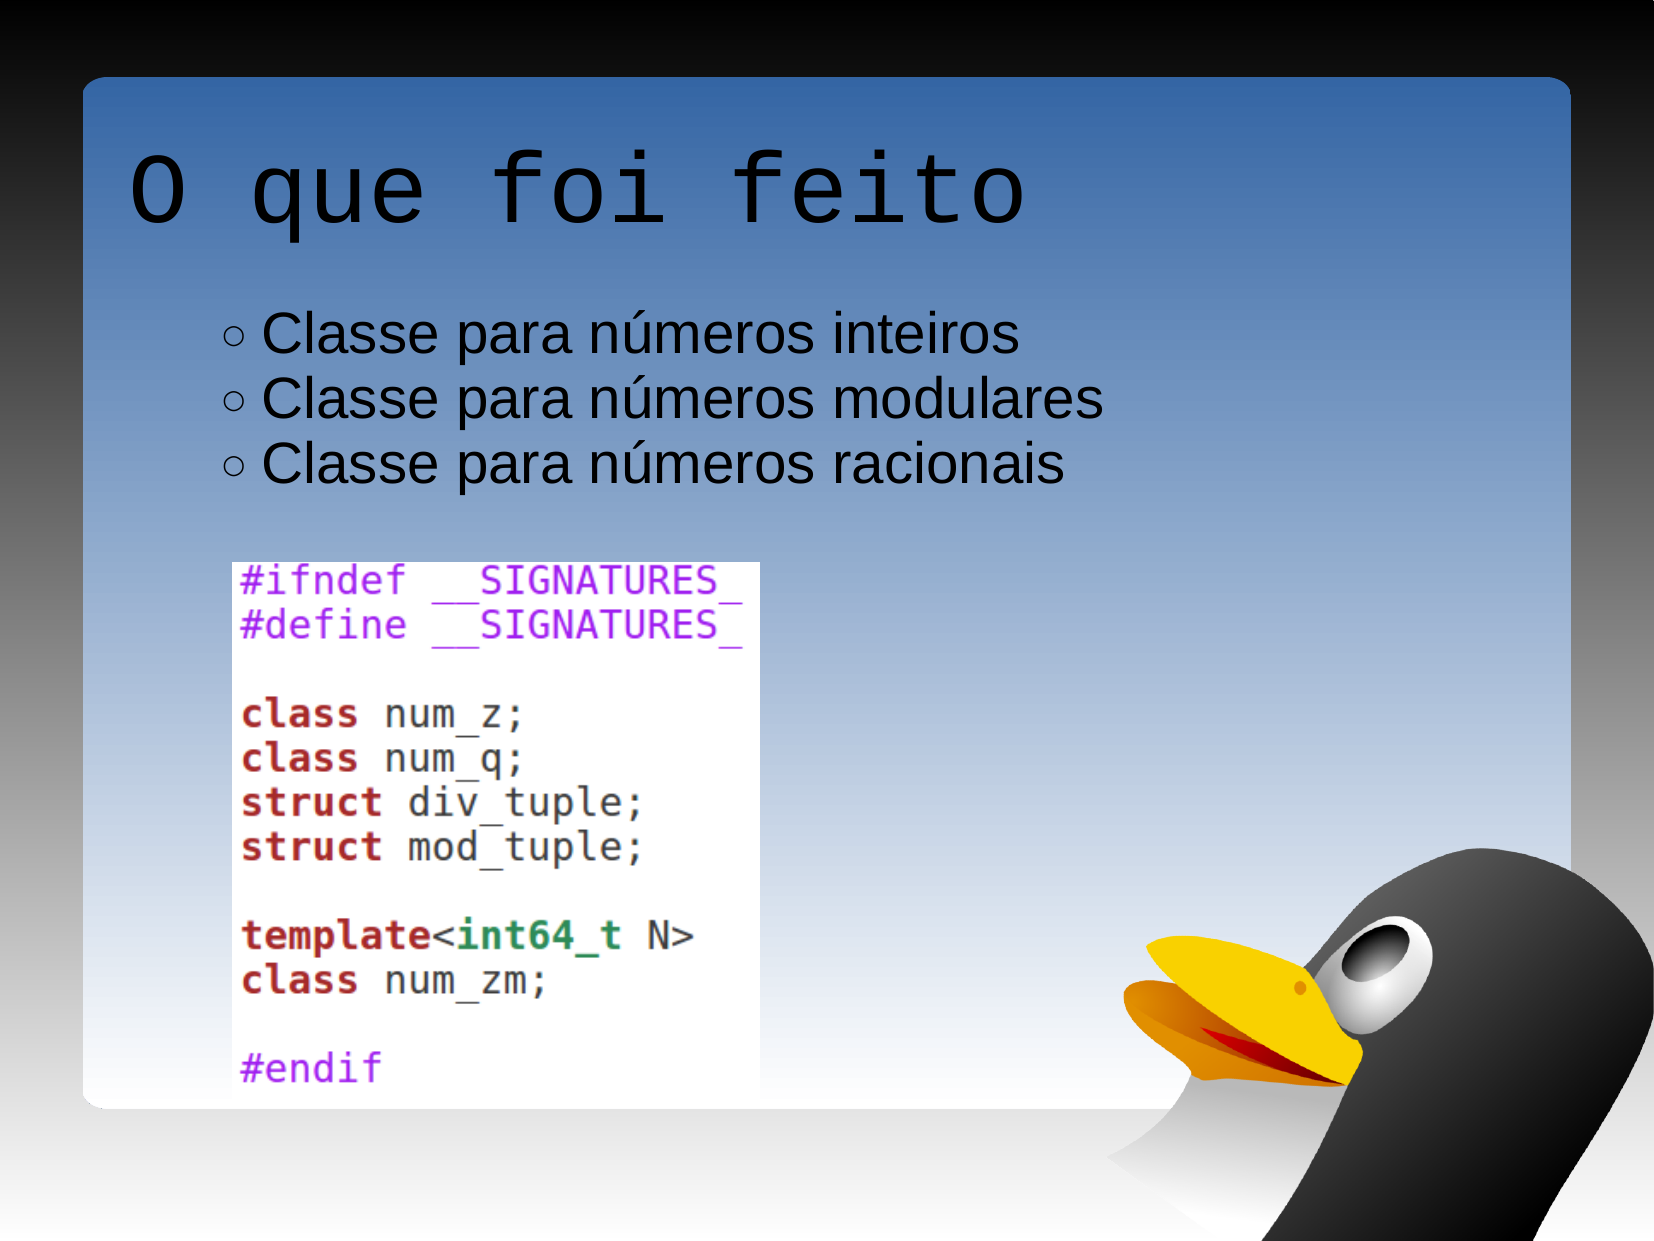

O que foi feito
 Classe para números inteiros
 Classe para números modulares
 Classe para números racionais